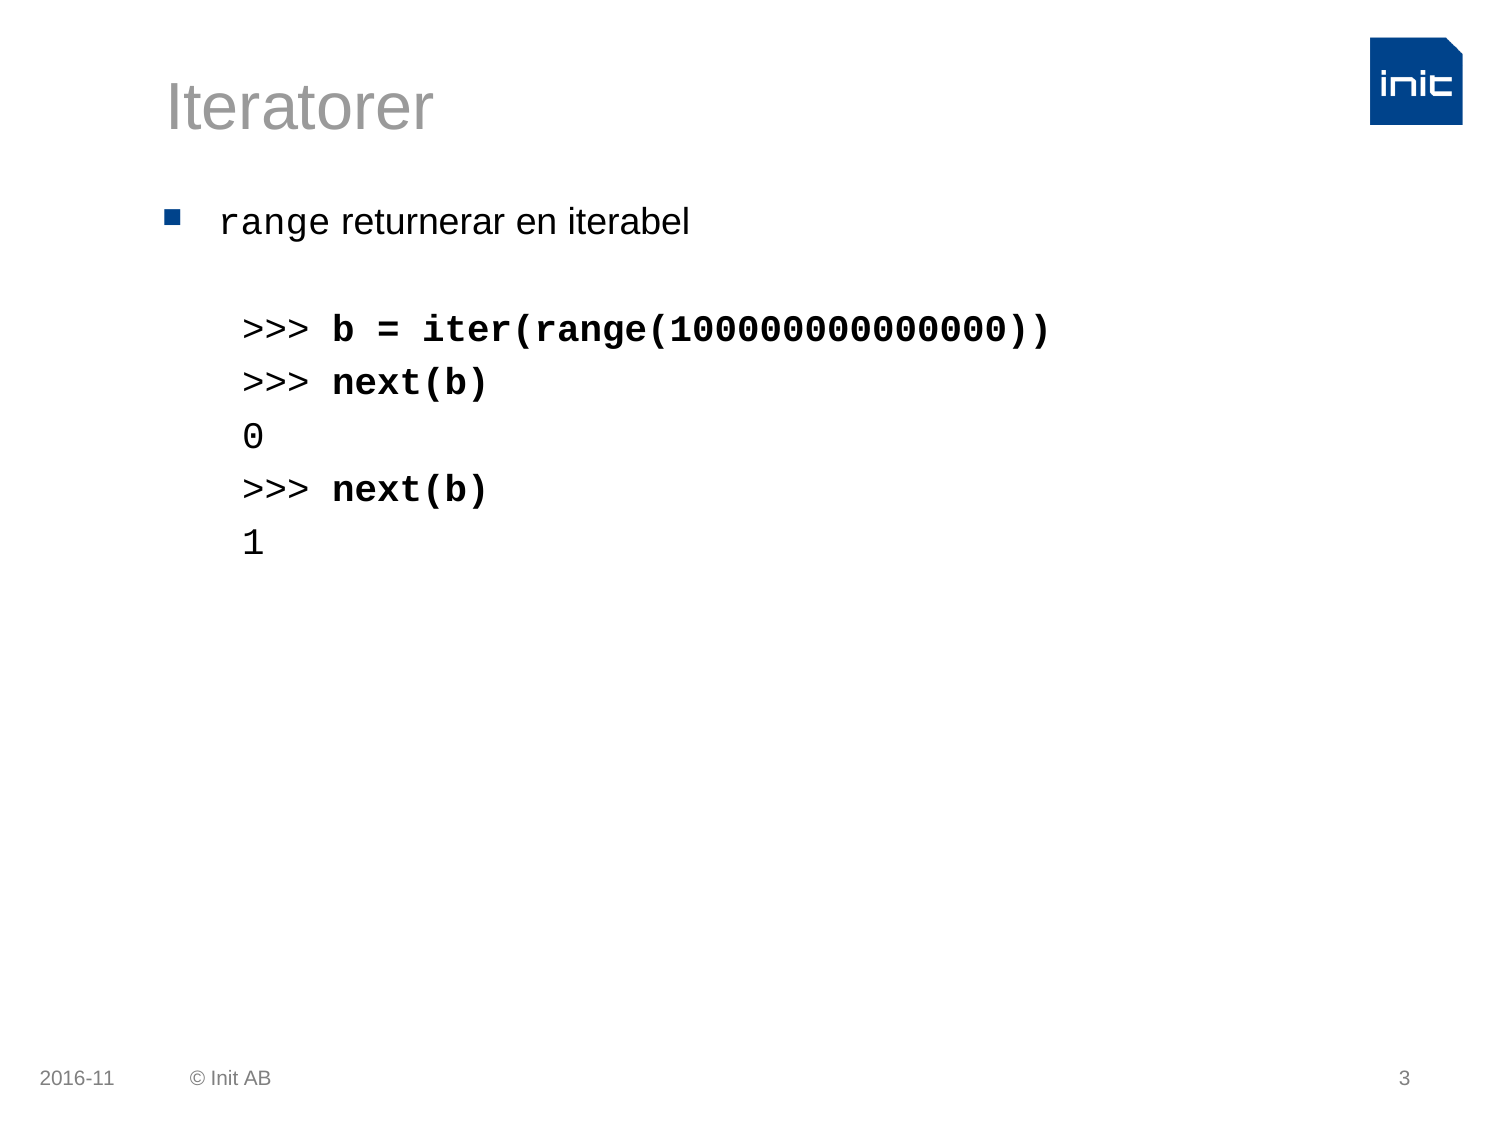

Iteratorer
range returnerar en iterabel
>>> b = iter(range(100000000000000))
>>> next(b)
0
>>> next(b)
1
2016-11
© Init AB